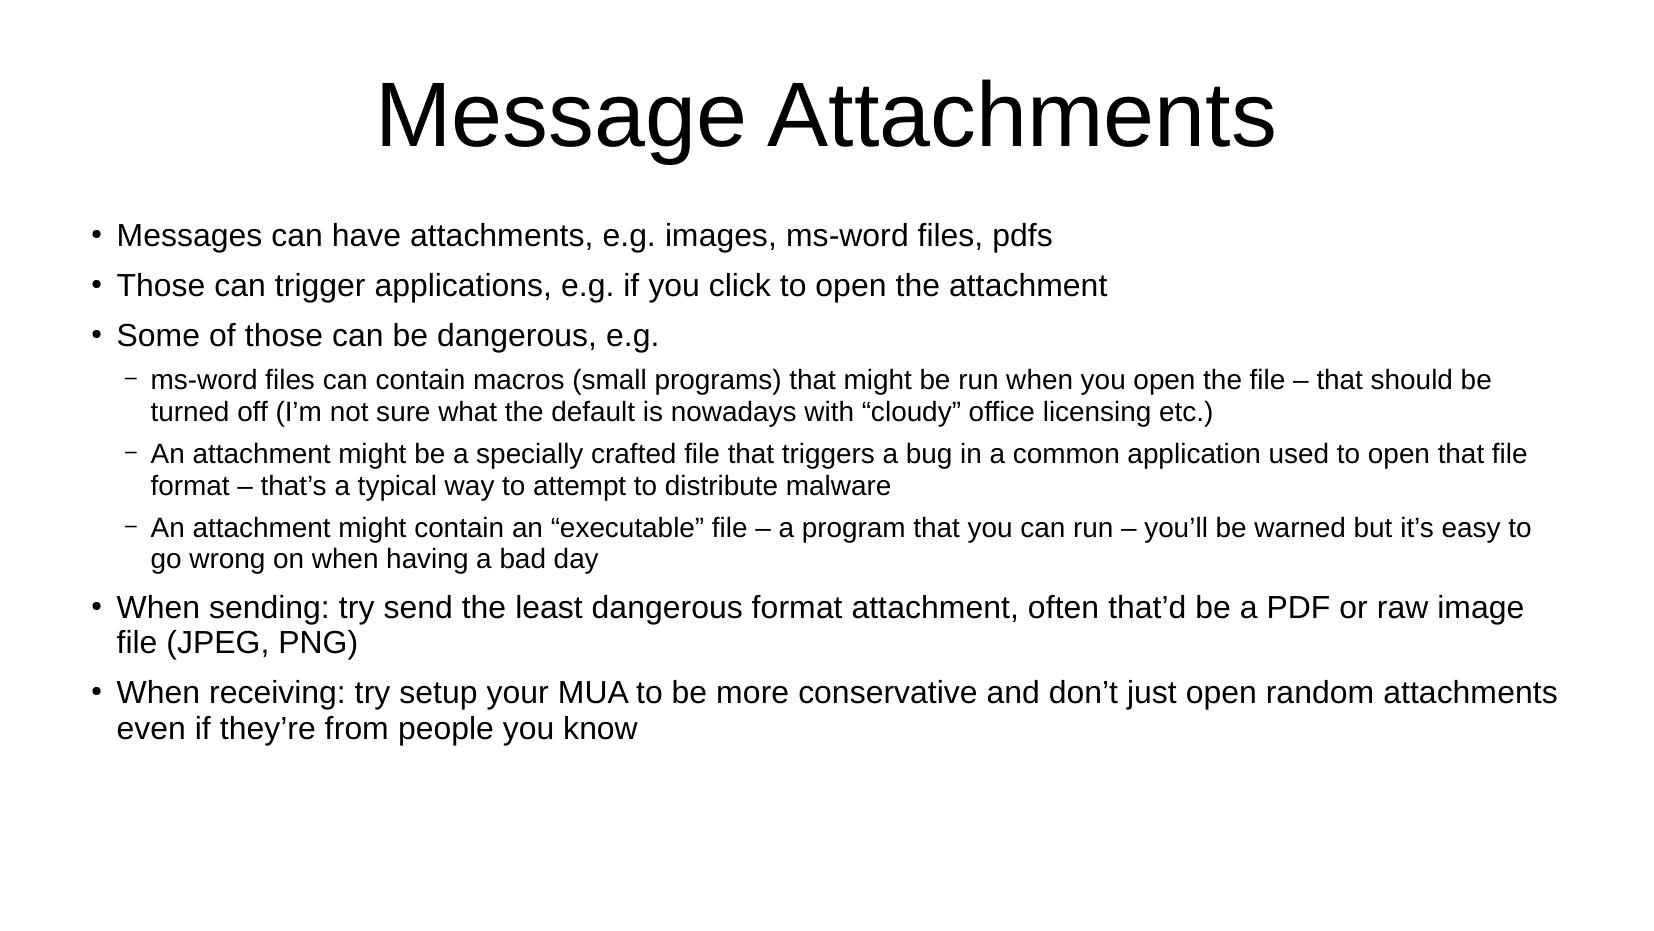

# Message Attachments
Messages can have attachments, e.g. images, ms-word files, pdfs
Those can trigger applications, e.g. if you click to open the attachment
Some of those can be dangerous, e.g.
ms-word files can contain macros (small programs) that might be run when you open the file – that should be turned off (I’m not sure what the default is nowadays with “cloudy” office licensing etc.)
An attachment might be a specially crafted file that triggers a bug in a common application used to open that file format – that’s a typical way to attempt to distribute malware
An attachment might contain an “executable” file – a program that you can run – you’ll be warned but it’s easy to go wrong on when having a bad day
When sending: try send the least dangerous format attachment, often that’d be a PDF or raw image file (JPEG, PNG)
When receiving: try setup your MUA to be more conservative and don’t just open random attachments even if they’re from people you know